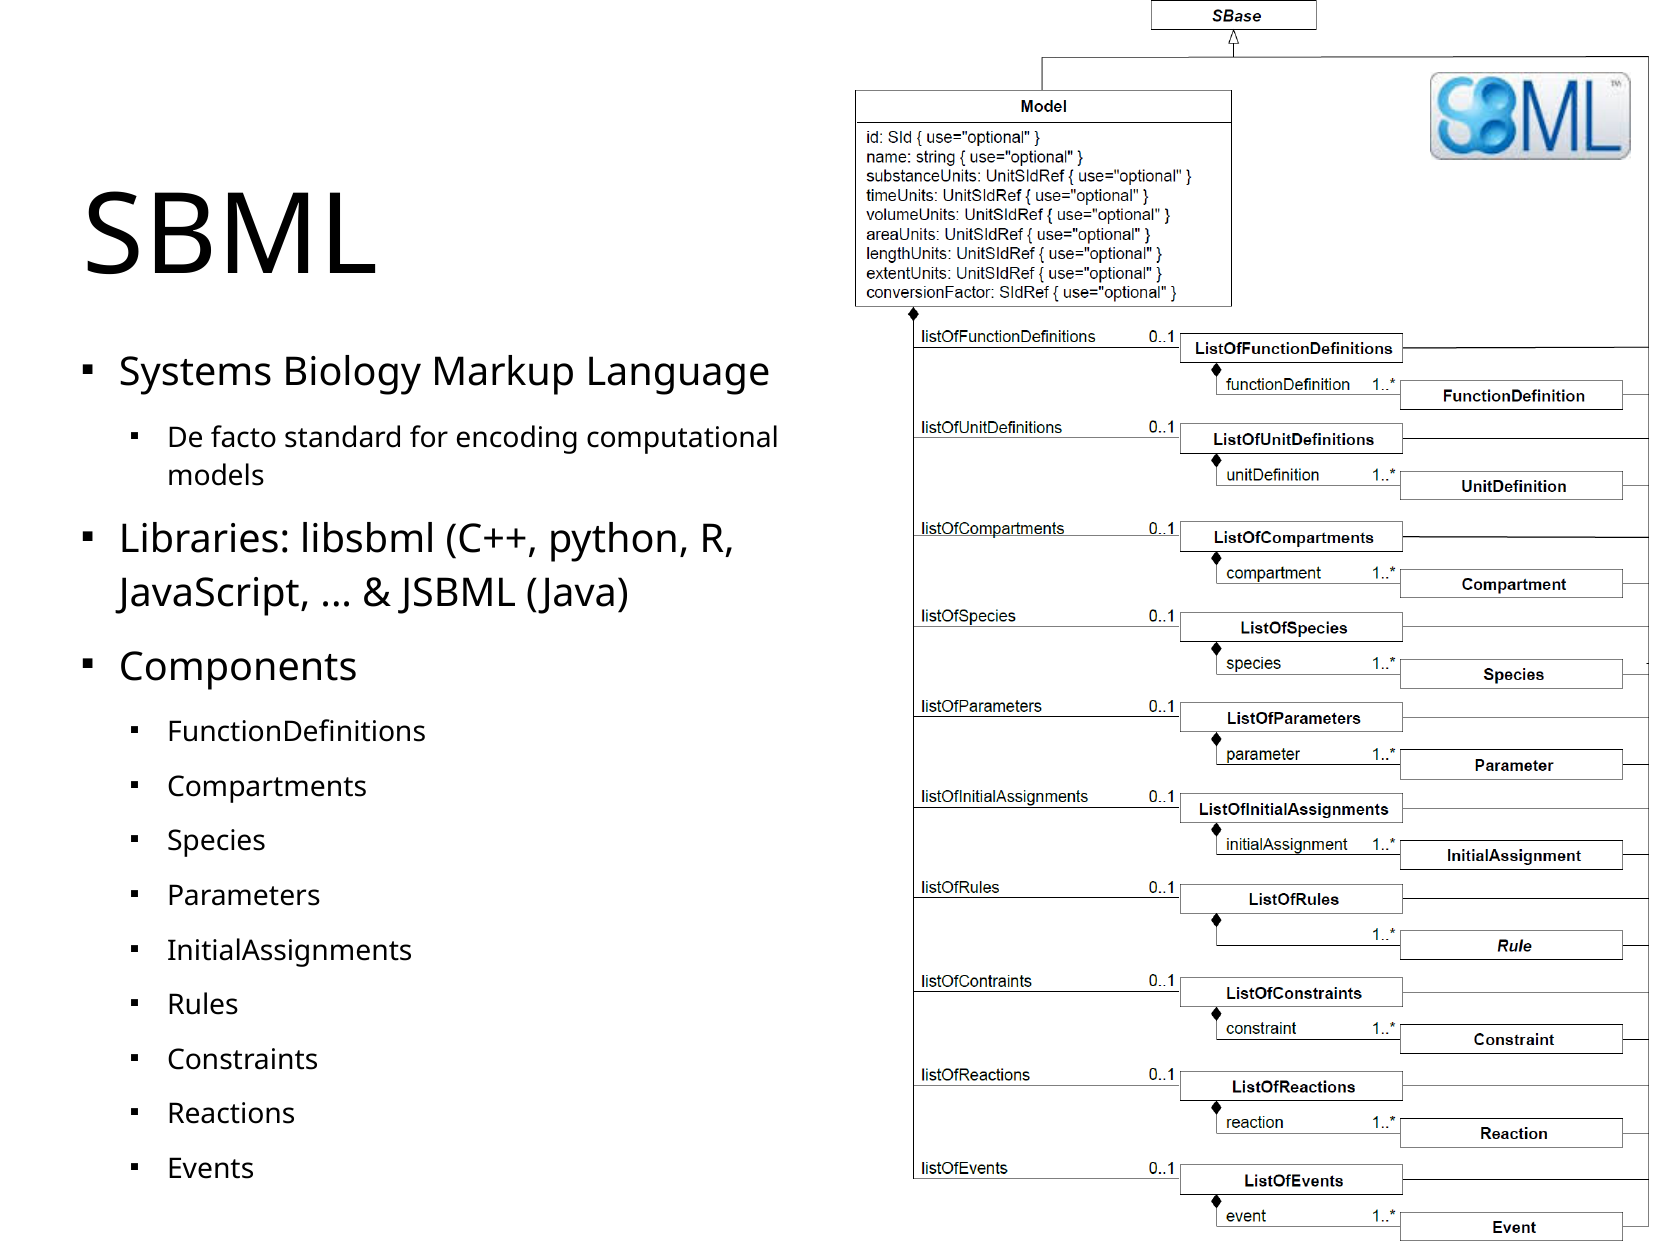

# SBML
Systems Biology Markup Language
De facto standard for encoding computational models
Libraries: libsbml (C++, python, R, JavaScript, ... & JSBML (Java)
Components
FunctionDefinitions
Compartments
Species
Parameters
InitialAssignments
Rules
Constraints
Reactions
Events